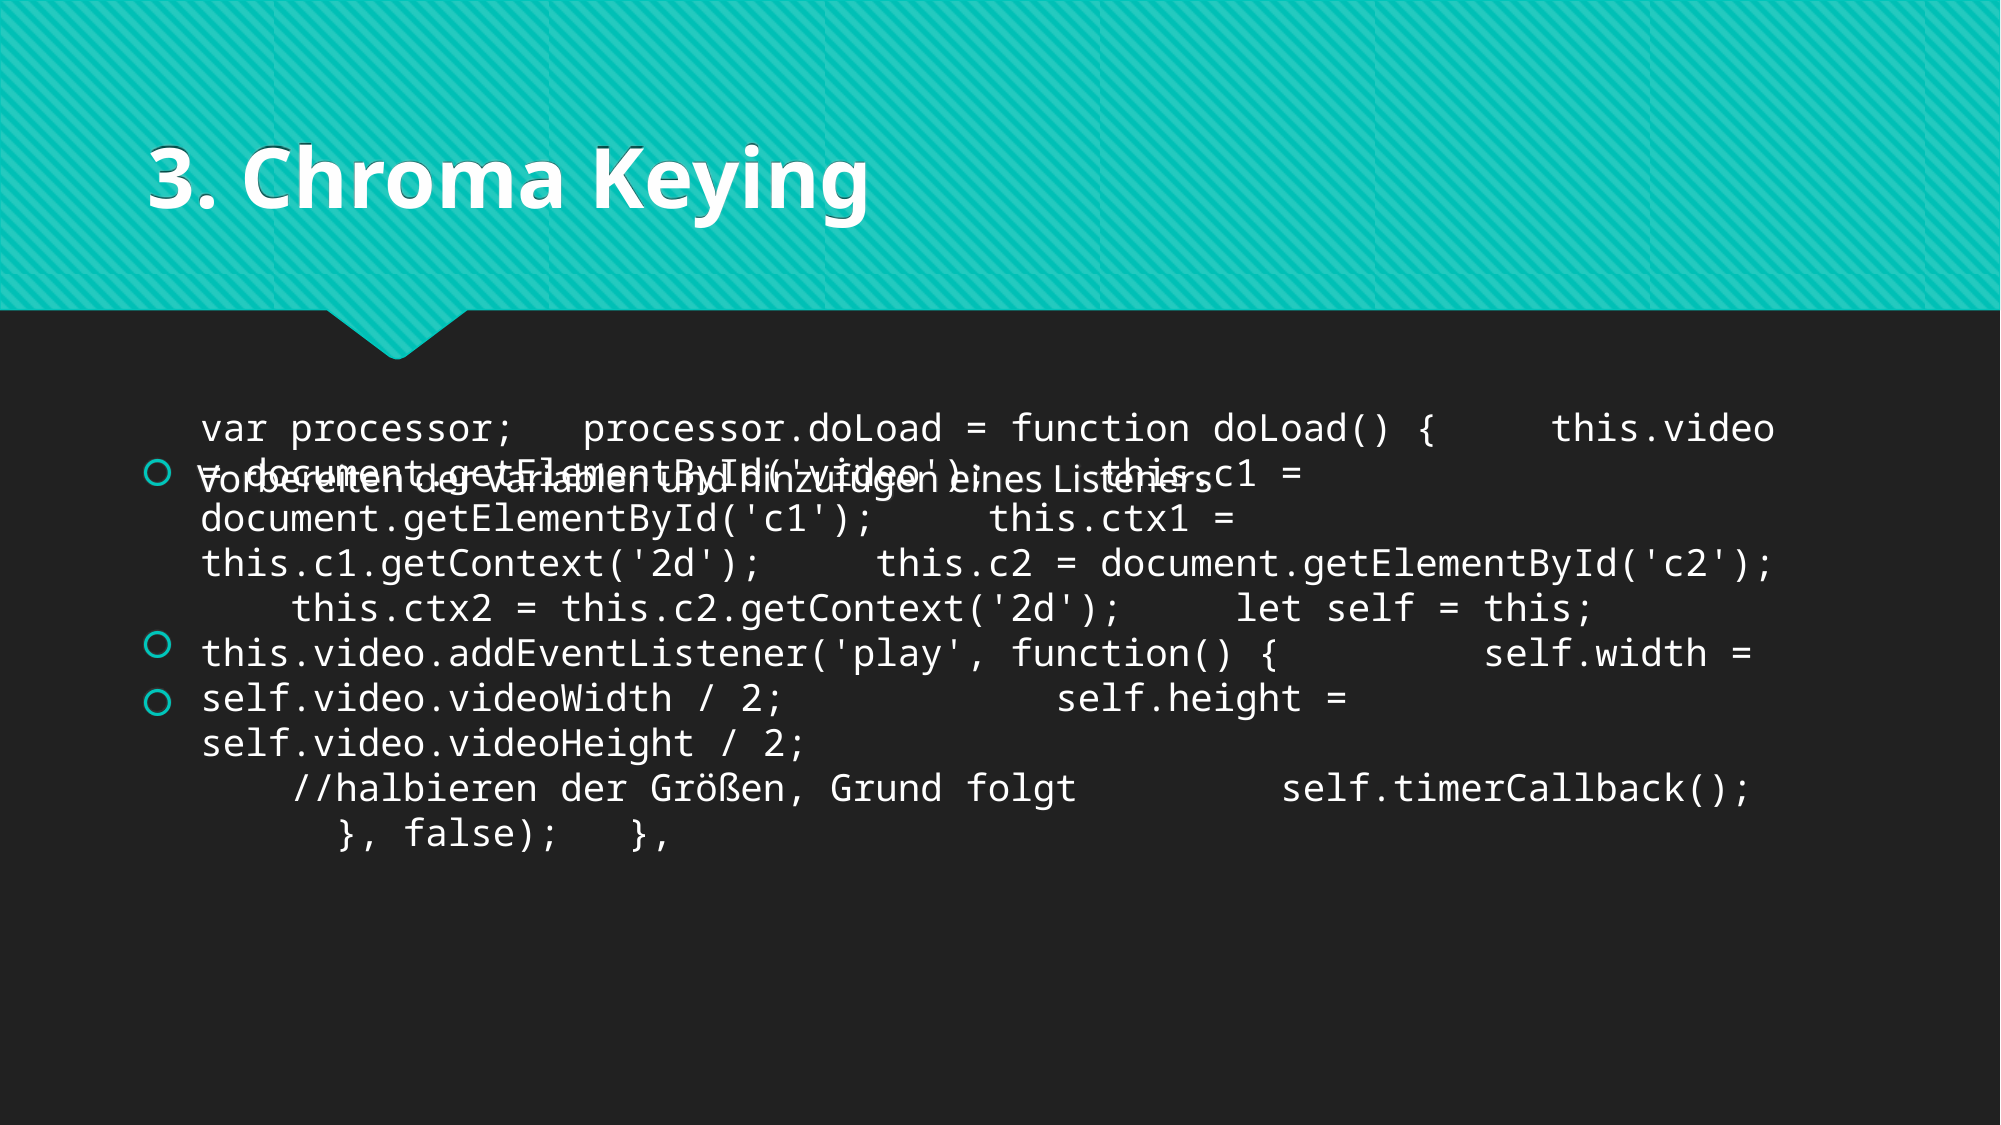

# 3. Chroma Keying
var processor;   processor.doLoad = function doLoad() {     this.video = document.getElementById('video');     this.c1 = document.getElementById('c1');     this.ctx1 = this.c1.getContext('2d');     this.c2 = document.getElementById('c2');     this.ctx2 = this.c2.getContext('2d');     let self = this;     this.video.addEventListener('play', function() {         self.width = self.video.videoWidth / 2;            self.height = self.video.videoHeight / 2;
    //halbieren der Größen, Grund folgt         self.timerCallback();       }, false);   },
Vorbereiten der Variablen und hinzufügen eines Listeners